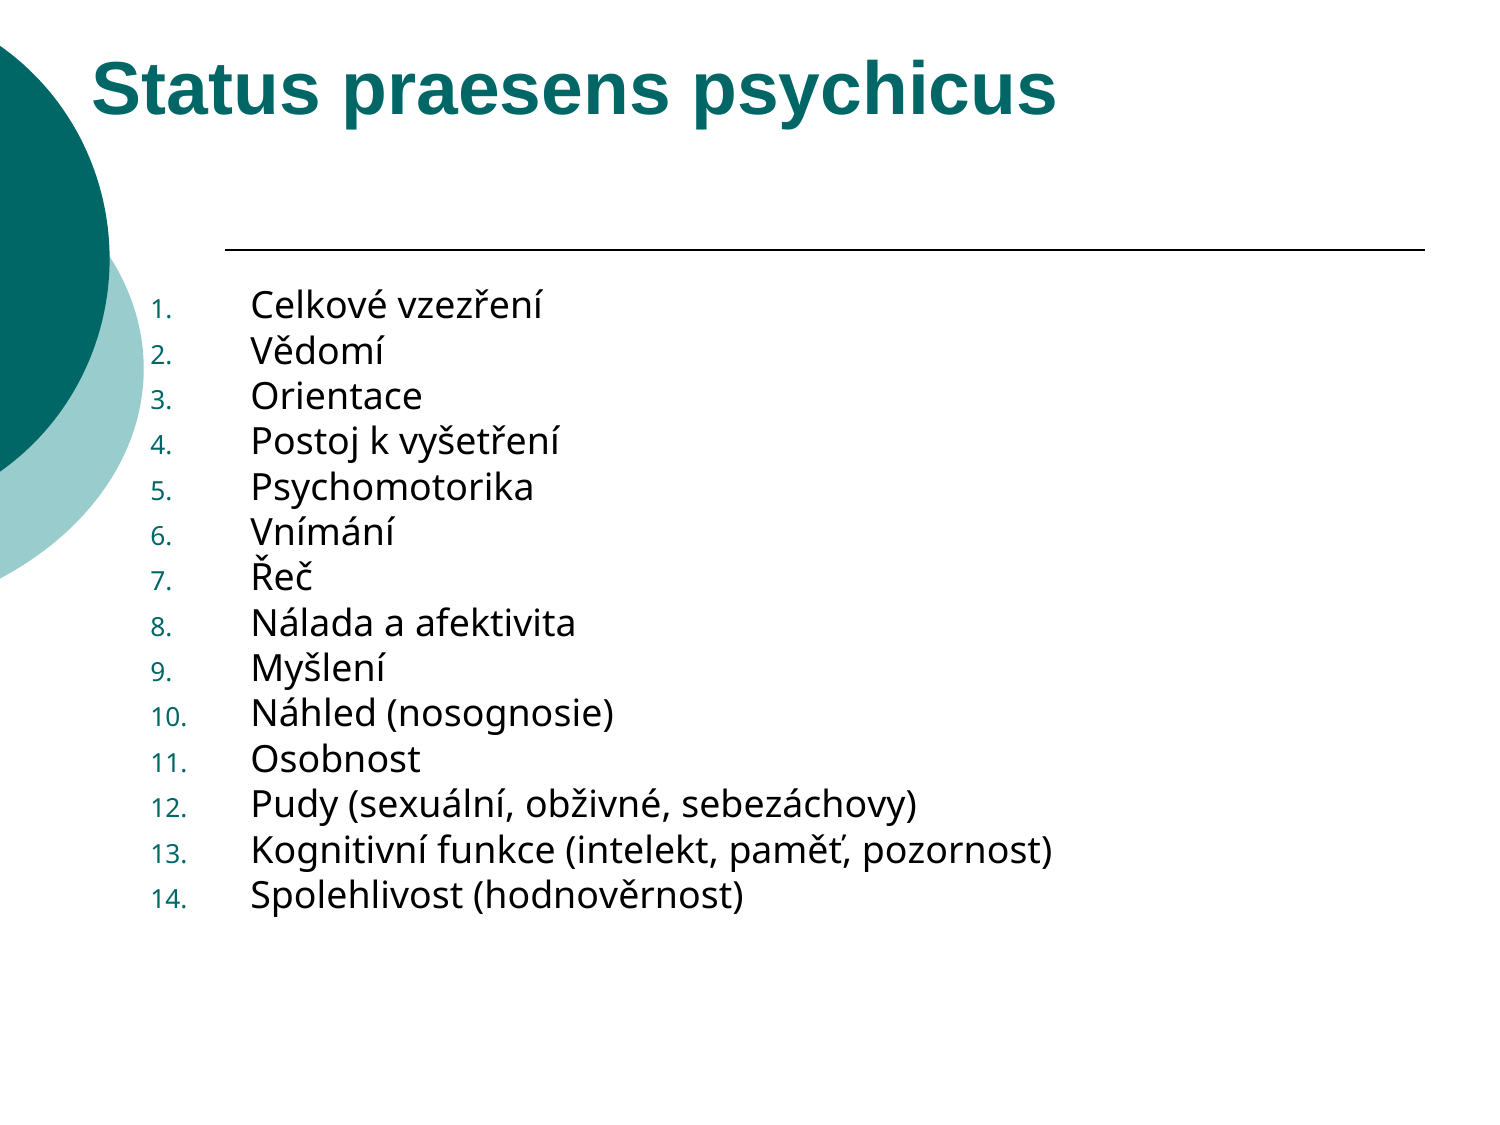

# Status praesens psychicus
Celkové vzezření
Vědomí
Orientace
Postoj k vyšetření
Psychomotorika
Vnímání
Řeč
Nálada a afektivita
Myšlení
Náhled (nosognosie)
Osobnost
Pudy (sexuální, obživné, sebezáchovy)
Kognitivní funkce (intelekt, paměť, pozornost)
Spolehlivost (hodnověrnost)